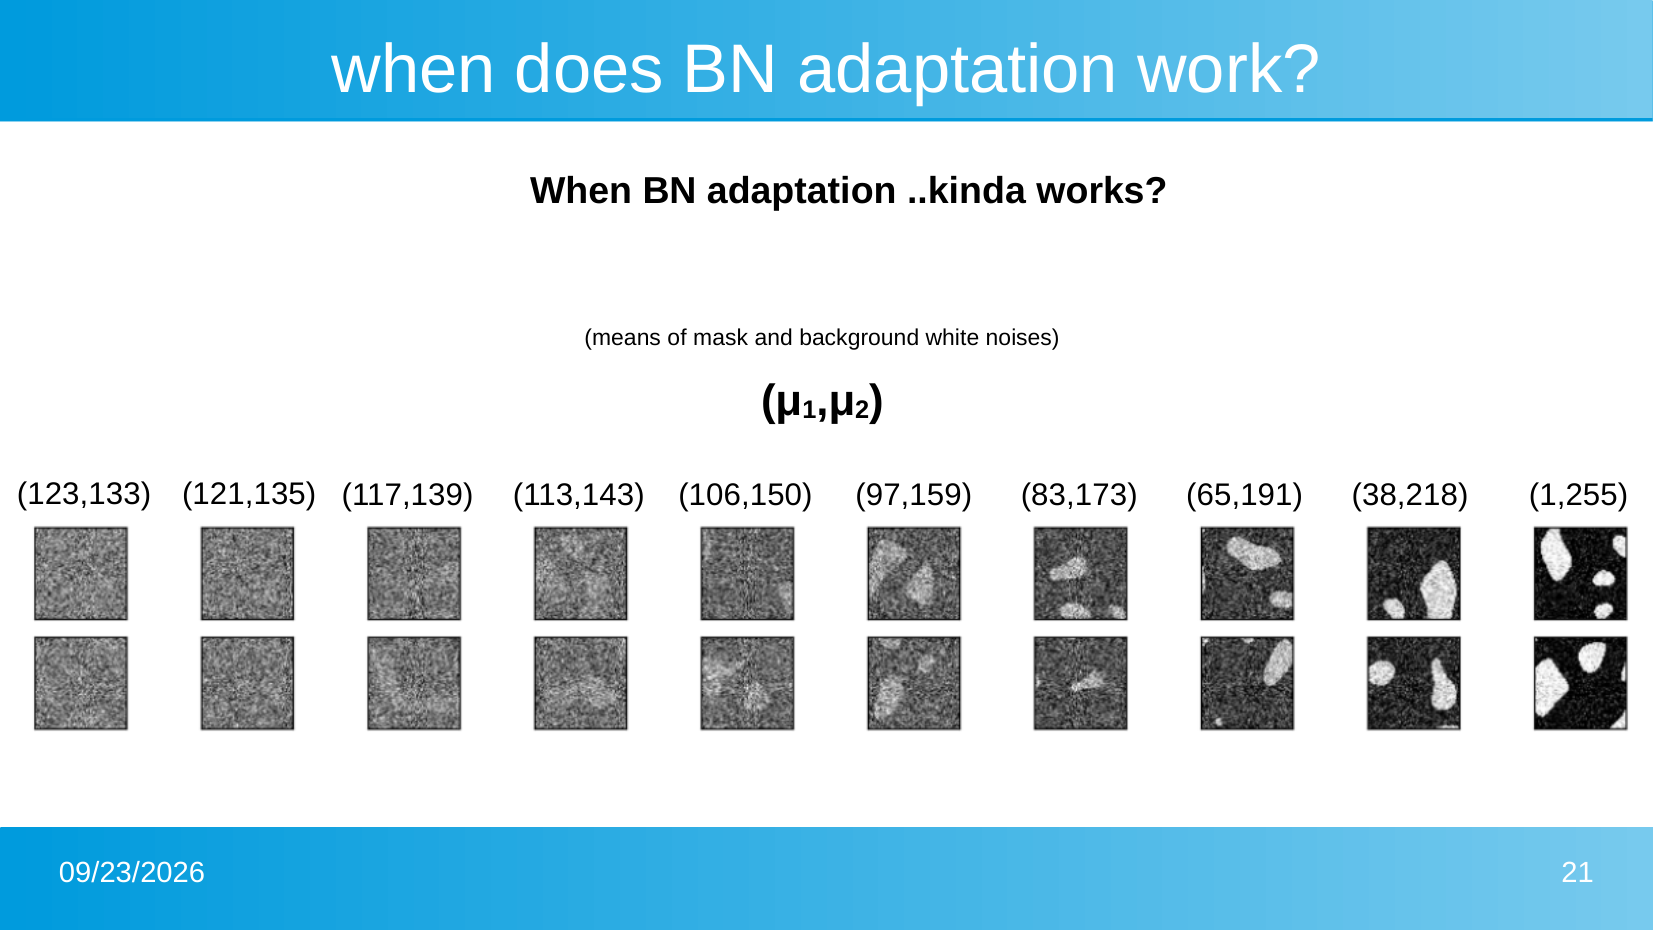

# when does BN adaptation work?
When BN adaptation ..kinda works?
(means of mask and background white noises)
(μ1,μ2)
(123,133)
(121,135)
(117,139)
(113,143)
(106,150)
(97,159)
(83,173)
(65,191)
(38,218)
(1,255)
21